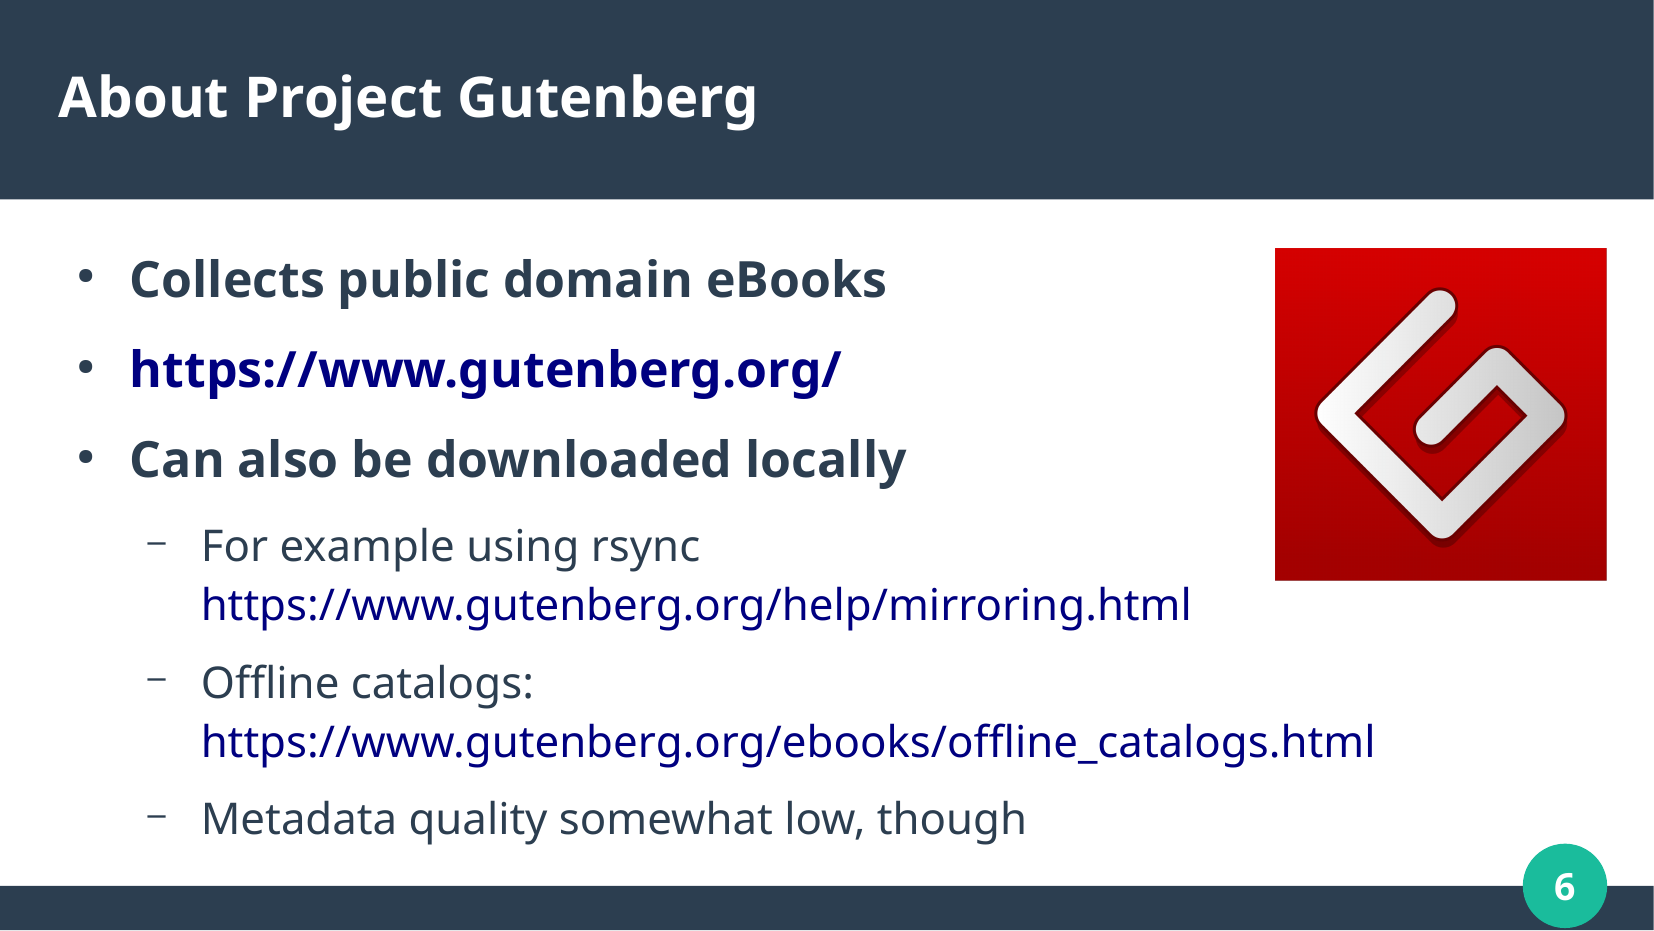

# About Project Gutenberg
Collects public domain eBooks
https://www.gutenberg.org/
Can also be downloaded locally
For example using rsync https://www.gutenberg.org/help/mirroring.html
Offline catalogs: https://www.gutenberg.org/ebooks/offline_catalogs.html
Metadata quality somewhat low, though